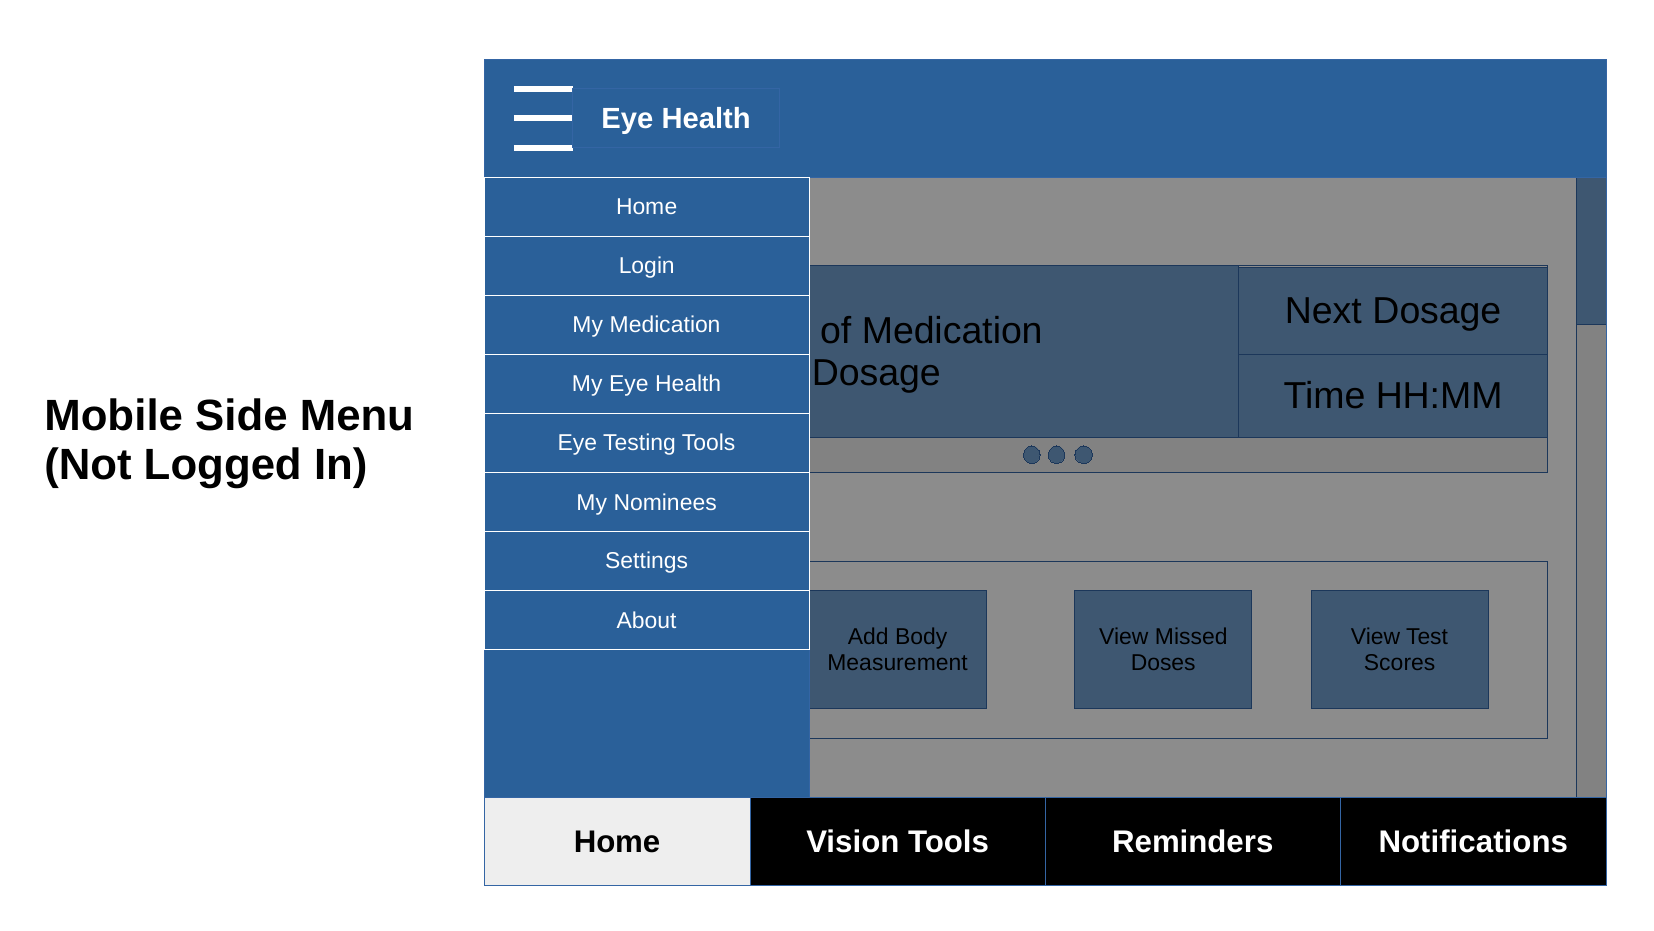

Eye Health
Home
My Reminders
Login
Name of Medication
Dosage
Next Dosage
My Medication
My Eye Health
Time HH:MM
Mobile Side Menu (Not Logged In)
Eye Testing Tools
My Nominees
My Eye Health
Settings
About
Create a Medication Reminder
Add Body Measurement
View Missed Doses
View Test Scores
Home
Vision Tools
Reminders
Notifications